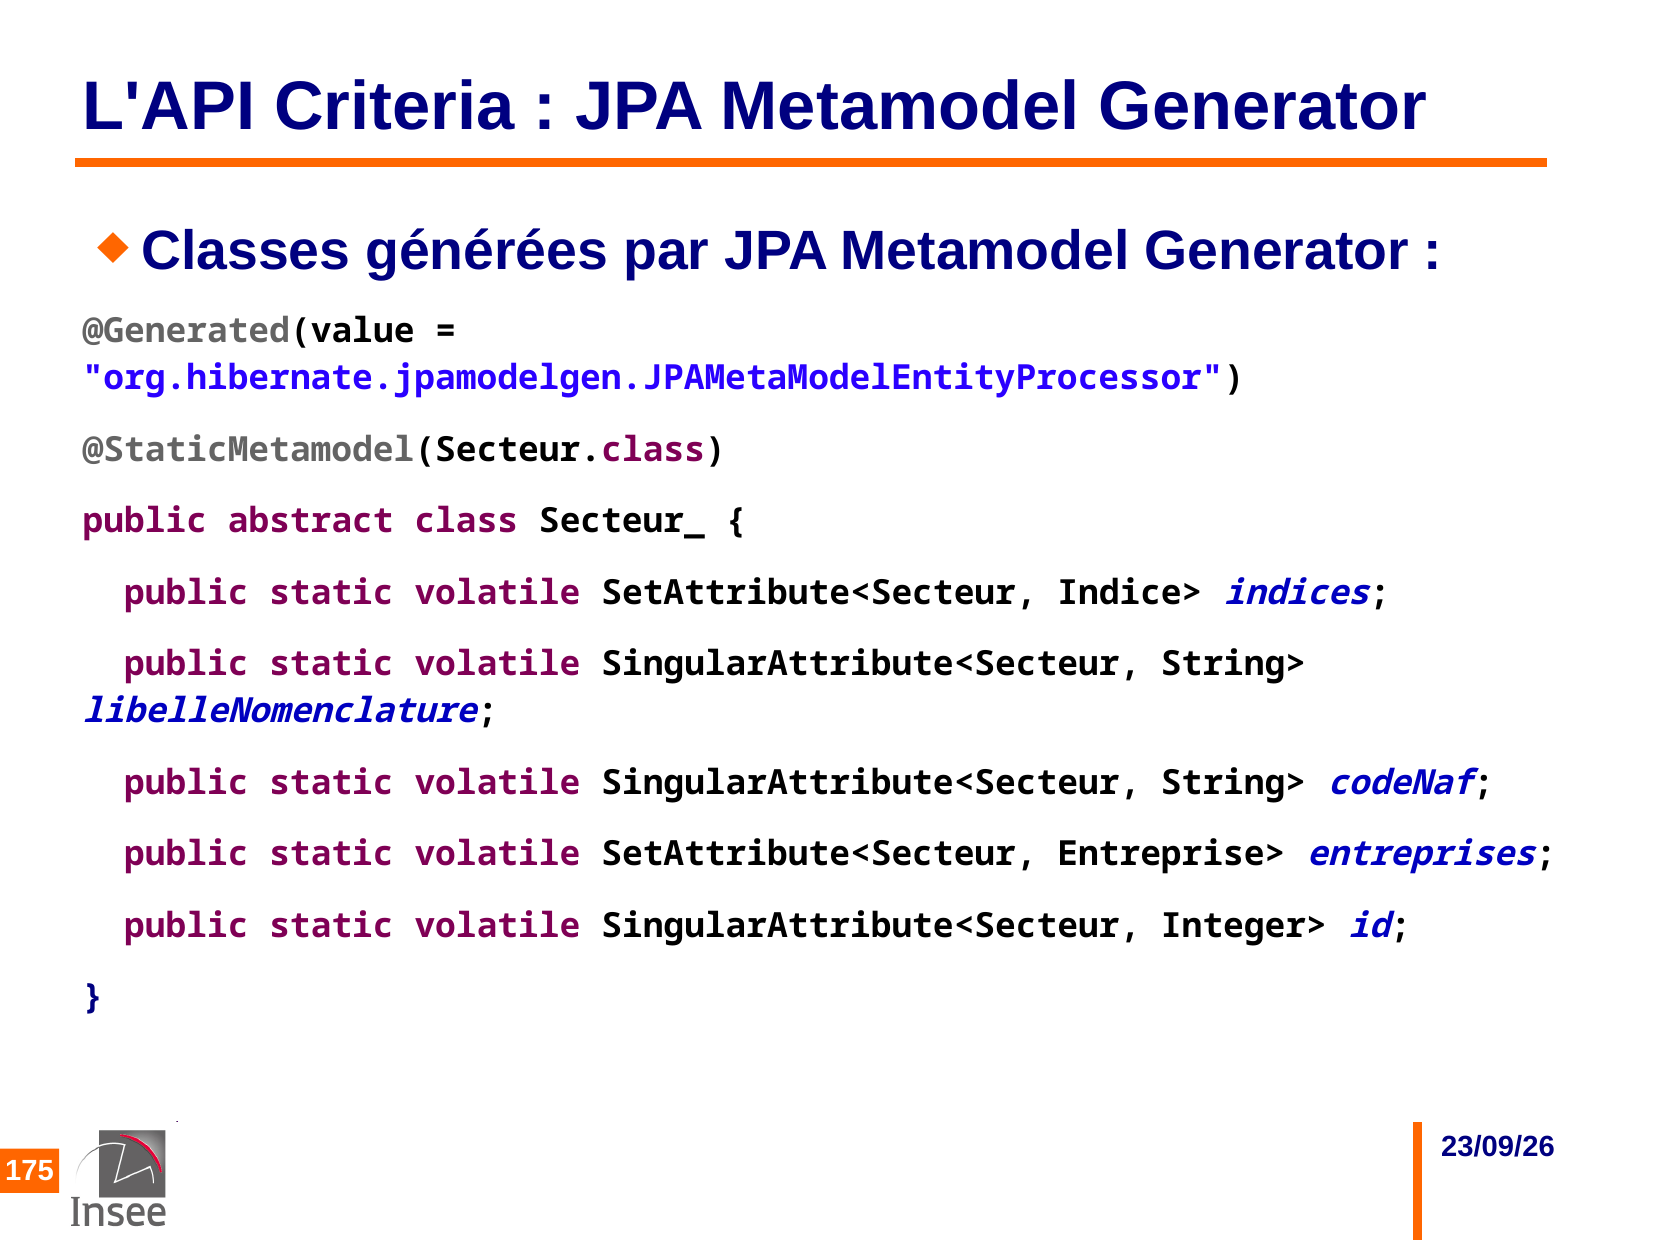

# L'API Criteria : JPA Metamodel Generator
Classes générées par JPA Metamodel Generator :
@Generated(value = "org.hibernate.jpamodelgen.JPAMetaModelEntityProcessor")
@StaticMetamodel(Secteur.class)
public abstract class Secteur_ {
 public static volatile SetAttribute<Secteur, Indice> indices;
 public static volatile SingularAttribute<Secteur, String> libelleNomenclature;
 public static volatile SingularAttribute<Secteur, String> codeNaf;
 public static volatile SetAttribute<Secteur, Entreprise> entreprises;
 public static volatile SingularAttribute<Secteur, Integer> id;
}
175